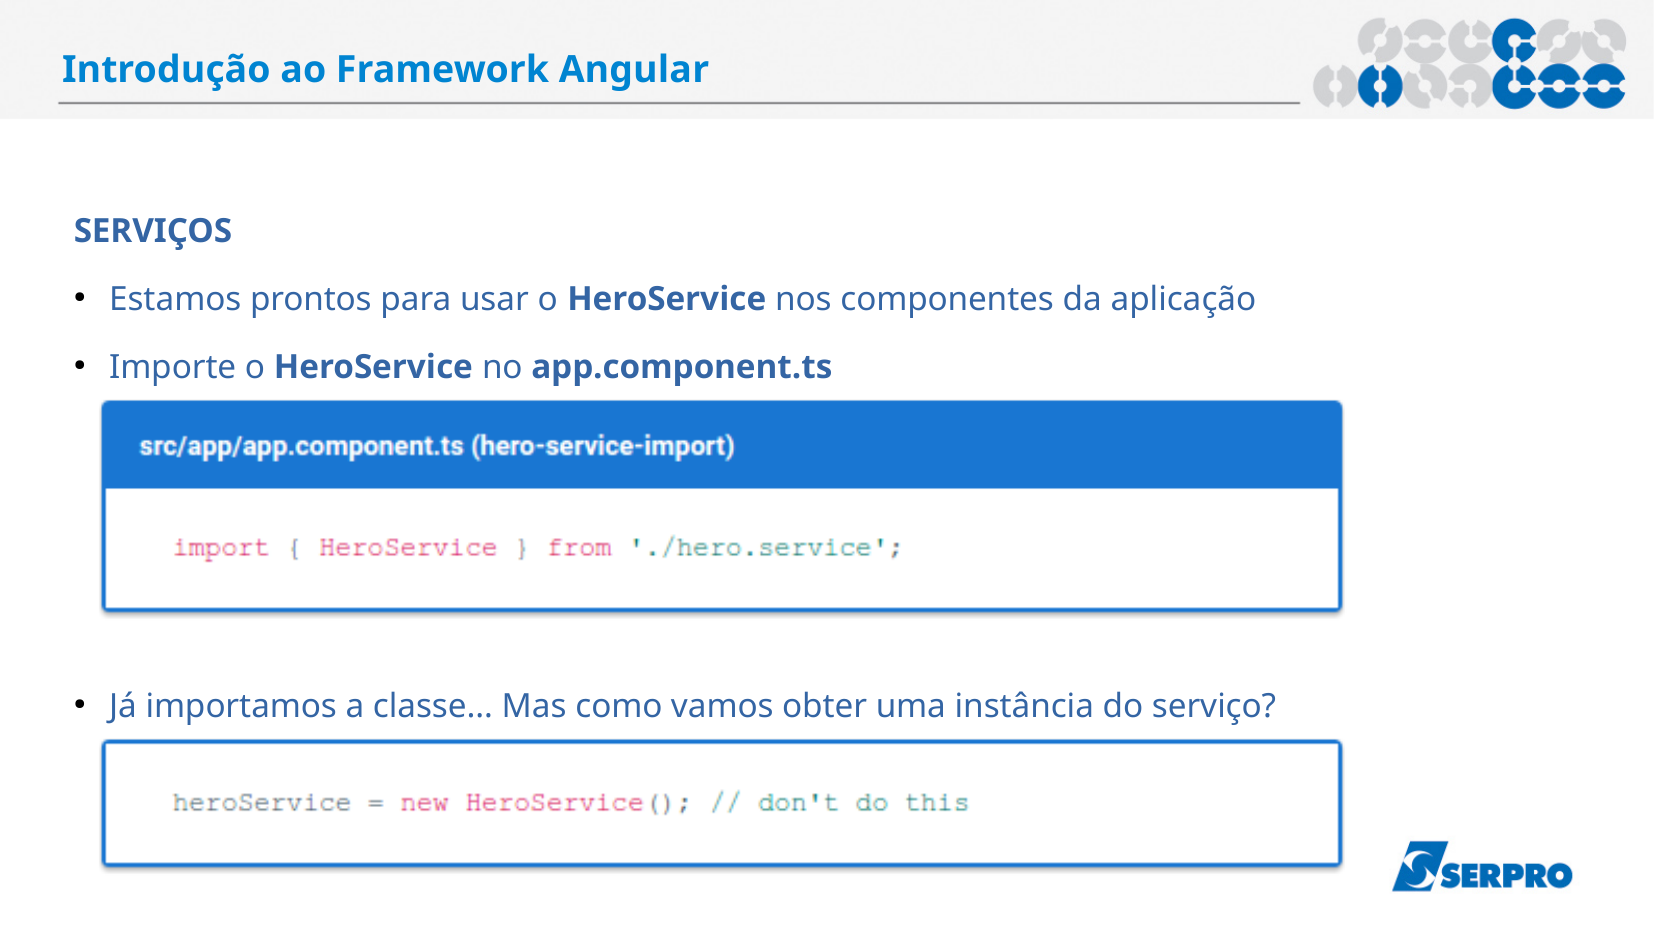

Introdução ao Framework Angular
SERVIÇOS
Estamos prontos para usar o HeroService nos componentes da aplicação
Importe o HeroService no app.component.ts
Já importamos a classe… Mas como vamos obter uma instância do serviço?